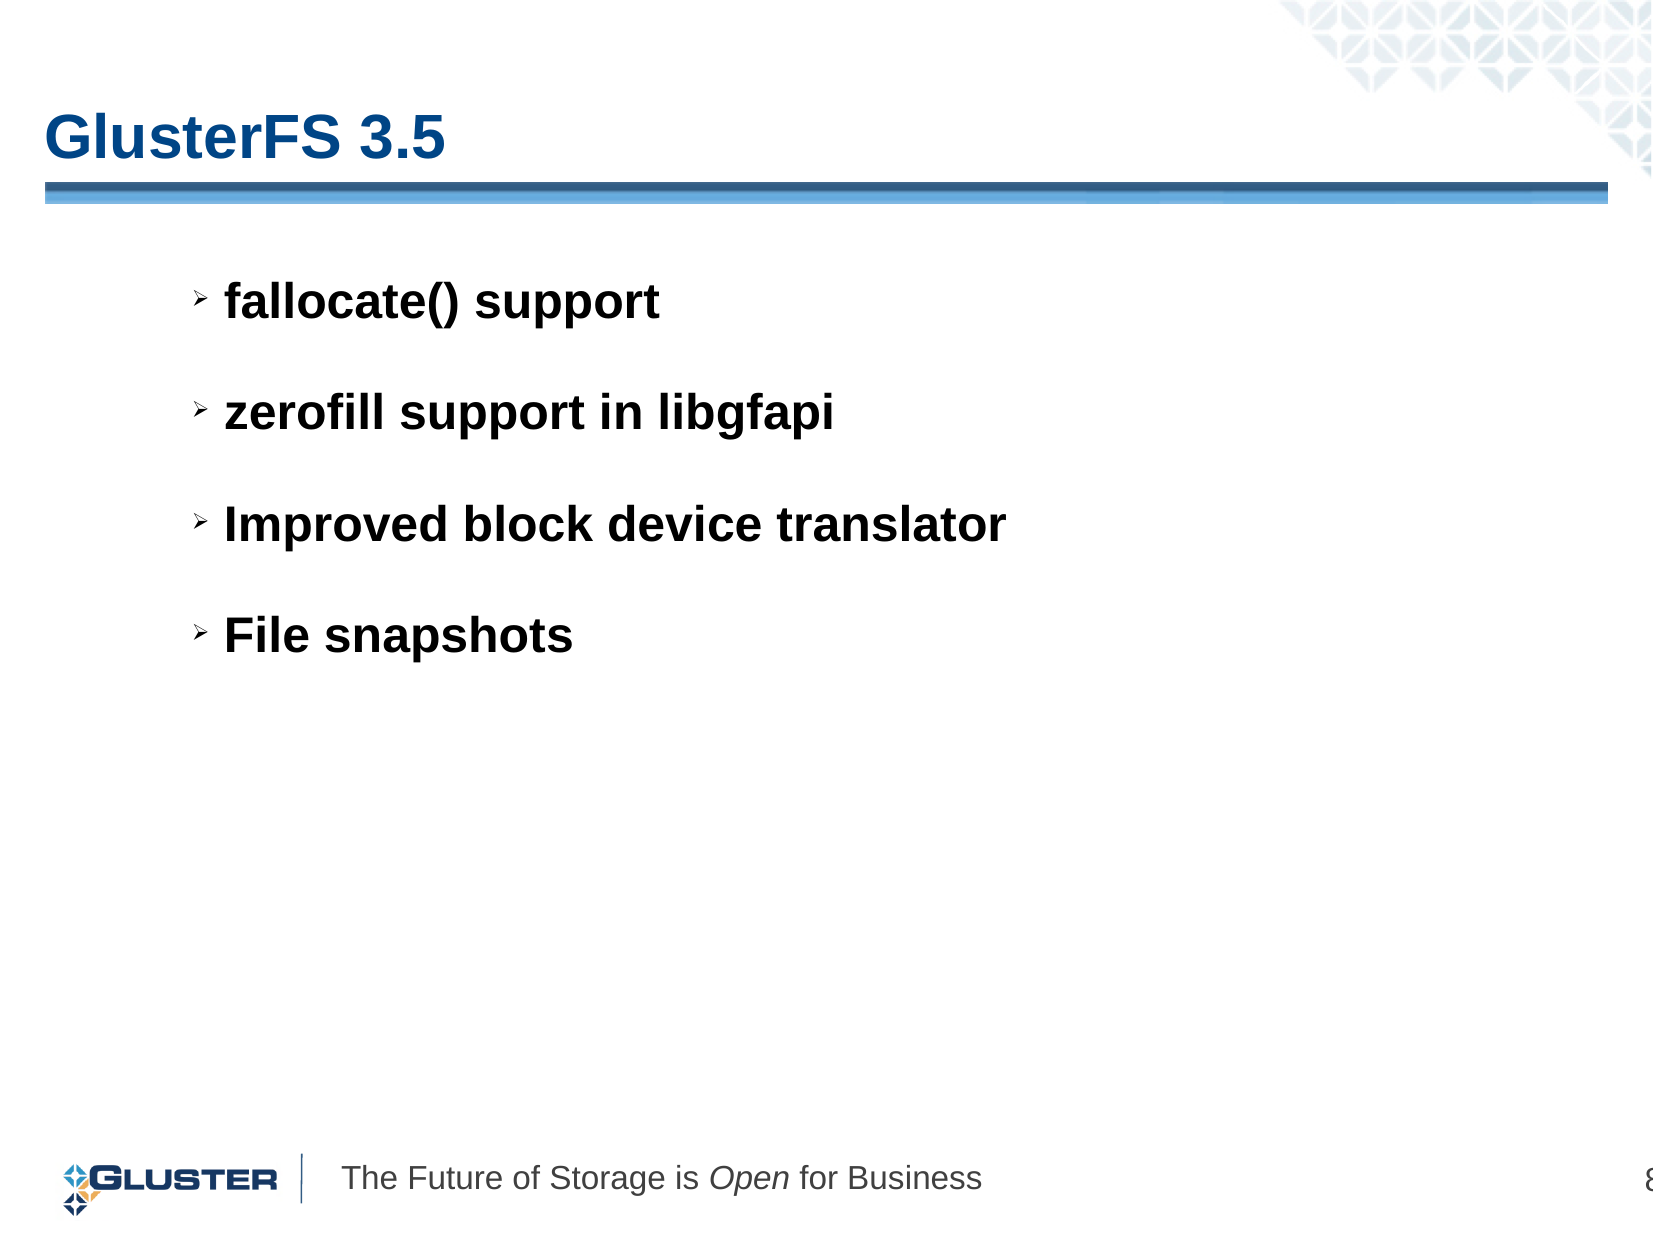

GlusterFS 3.5
 fallocate() support
 zerofill support in libgfapi
 Improved block device translator
 File snapshots